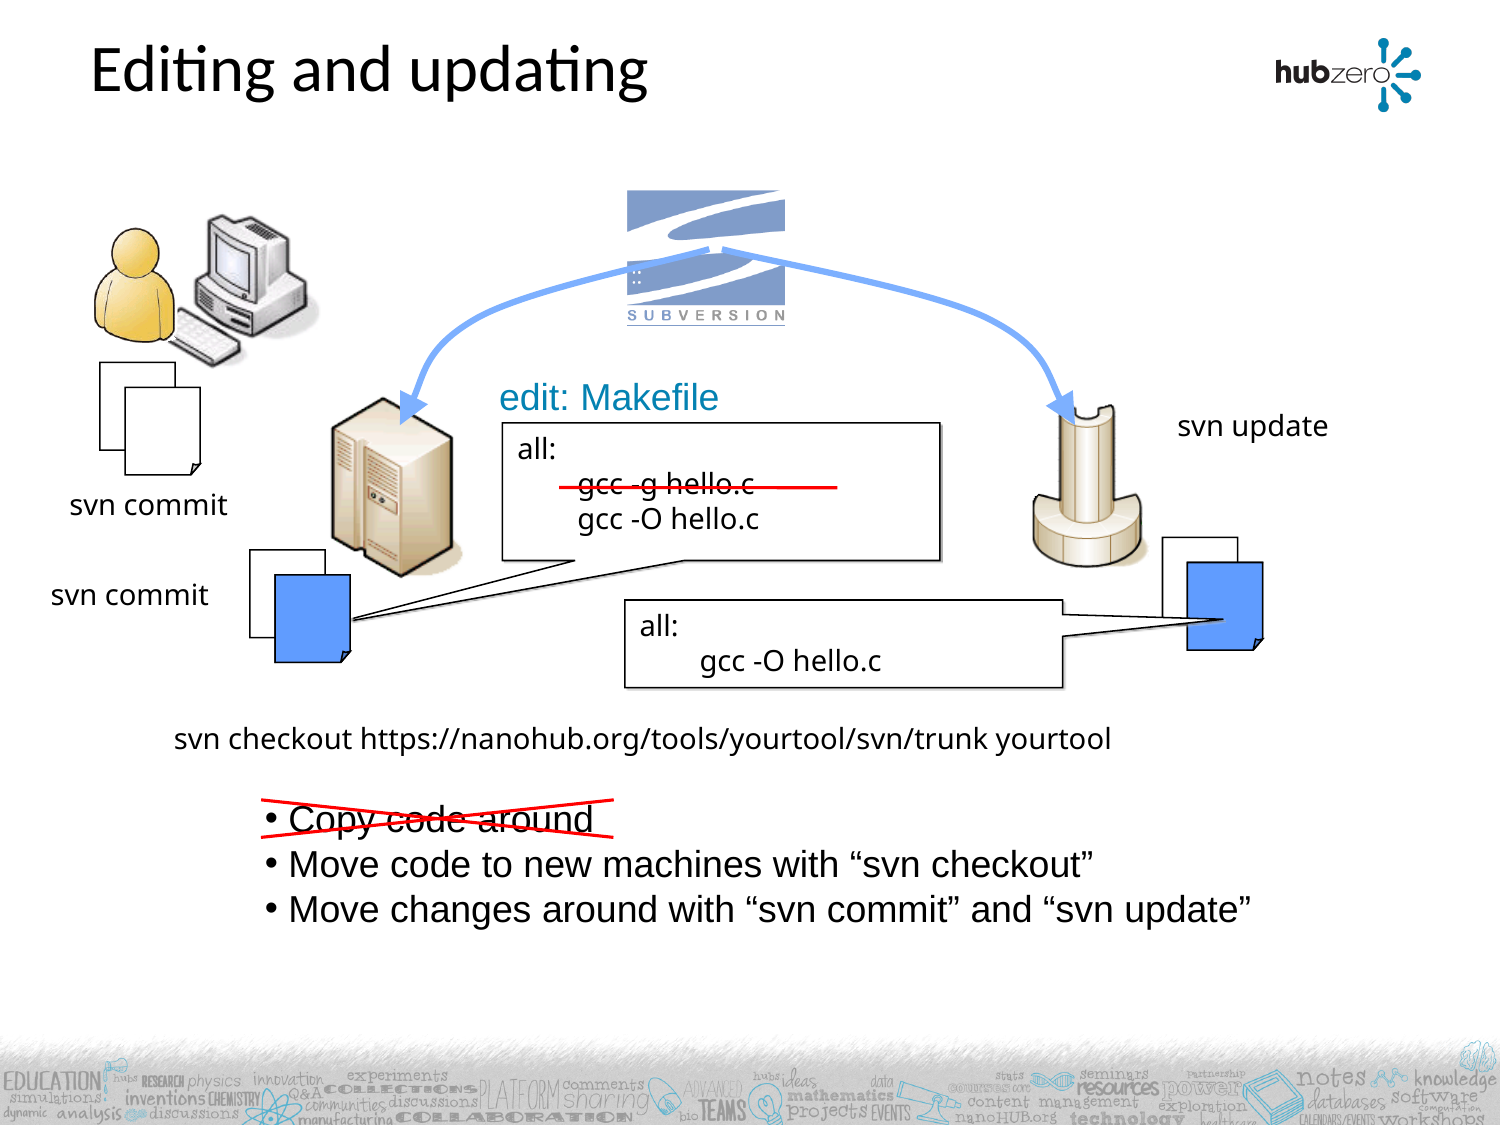

Editing and updating
edit: Makefile
svn update
all:
 gcc -g hello.c
 gcc -O hello.c
svn commit
svn commit
all:
 gcc -O hello.c
svn checkout https://nanohub.org/tools/yourtool/svn/trunk yourtool
 Copy code around
 Move code to new machines with “svn checkout”
 Move changes around with “svn commit” and “svn update”